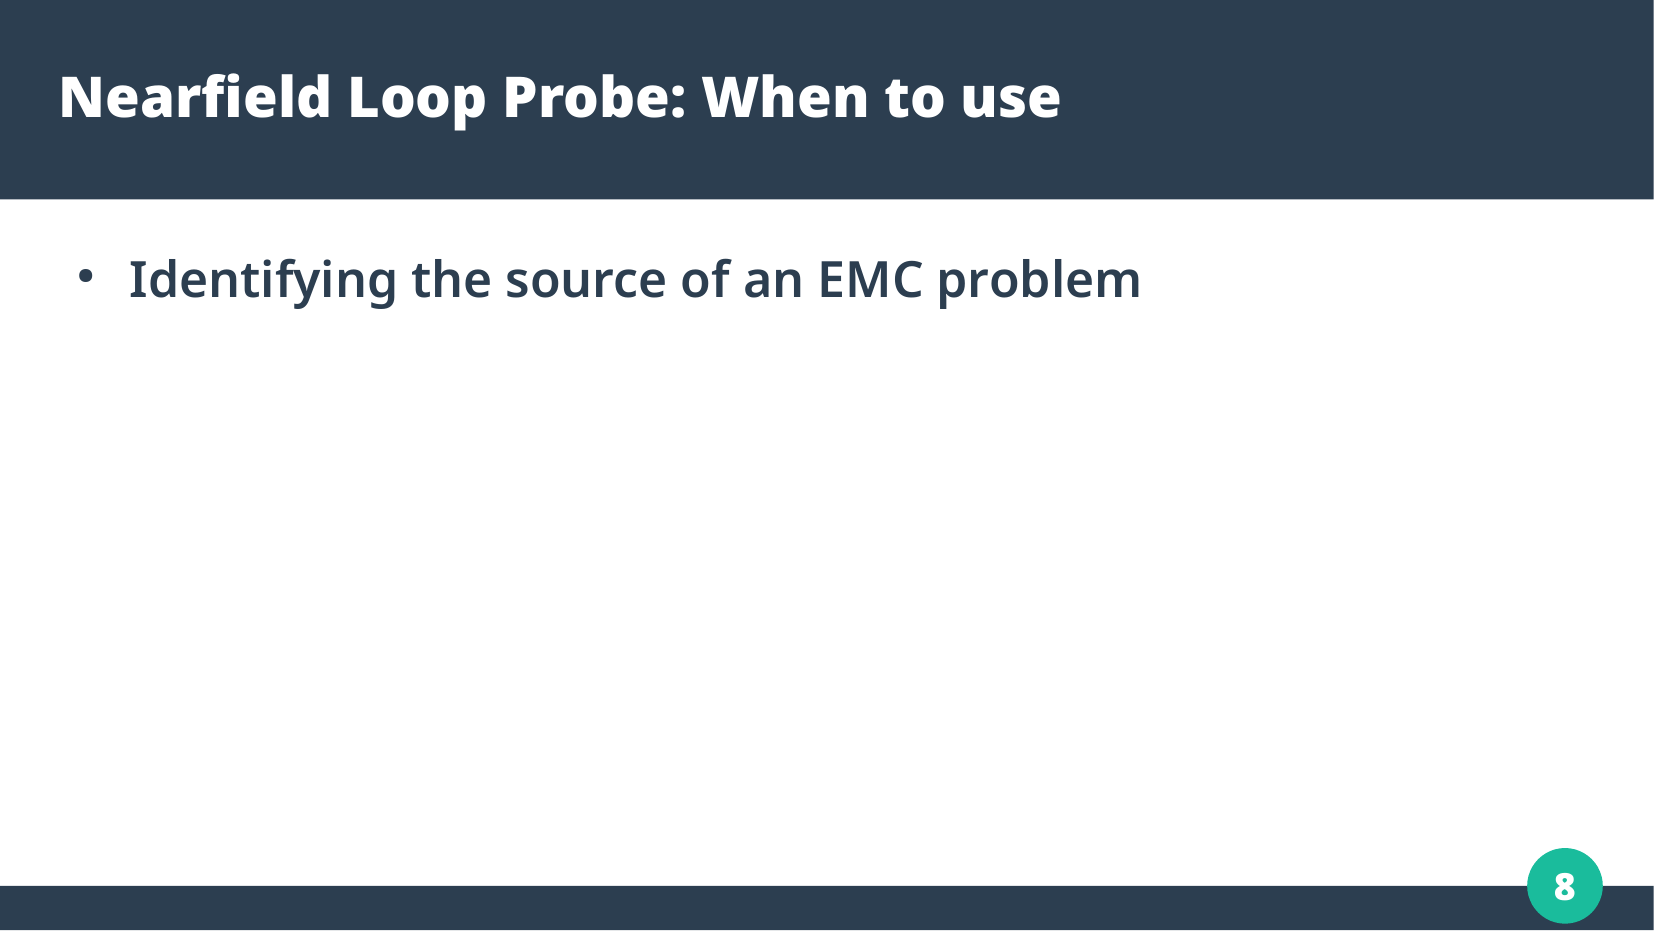

# Nearfield Loop Probe: When to use
Identifying the source of an EMC problem